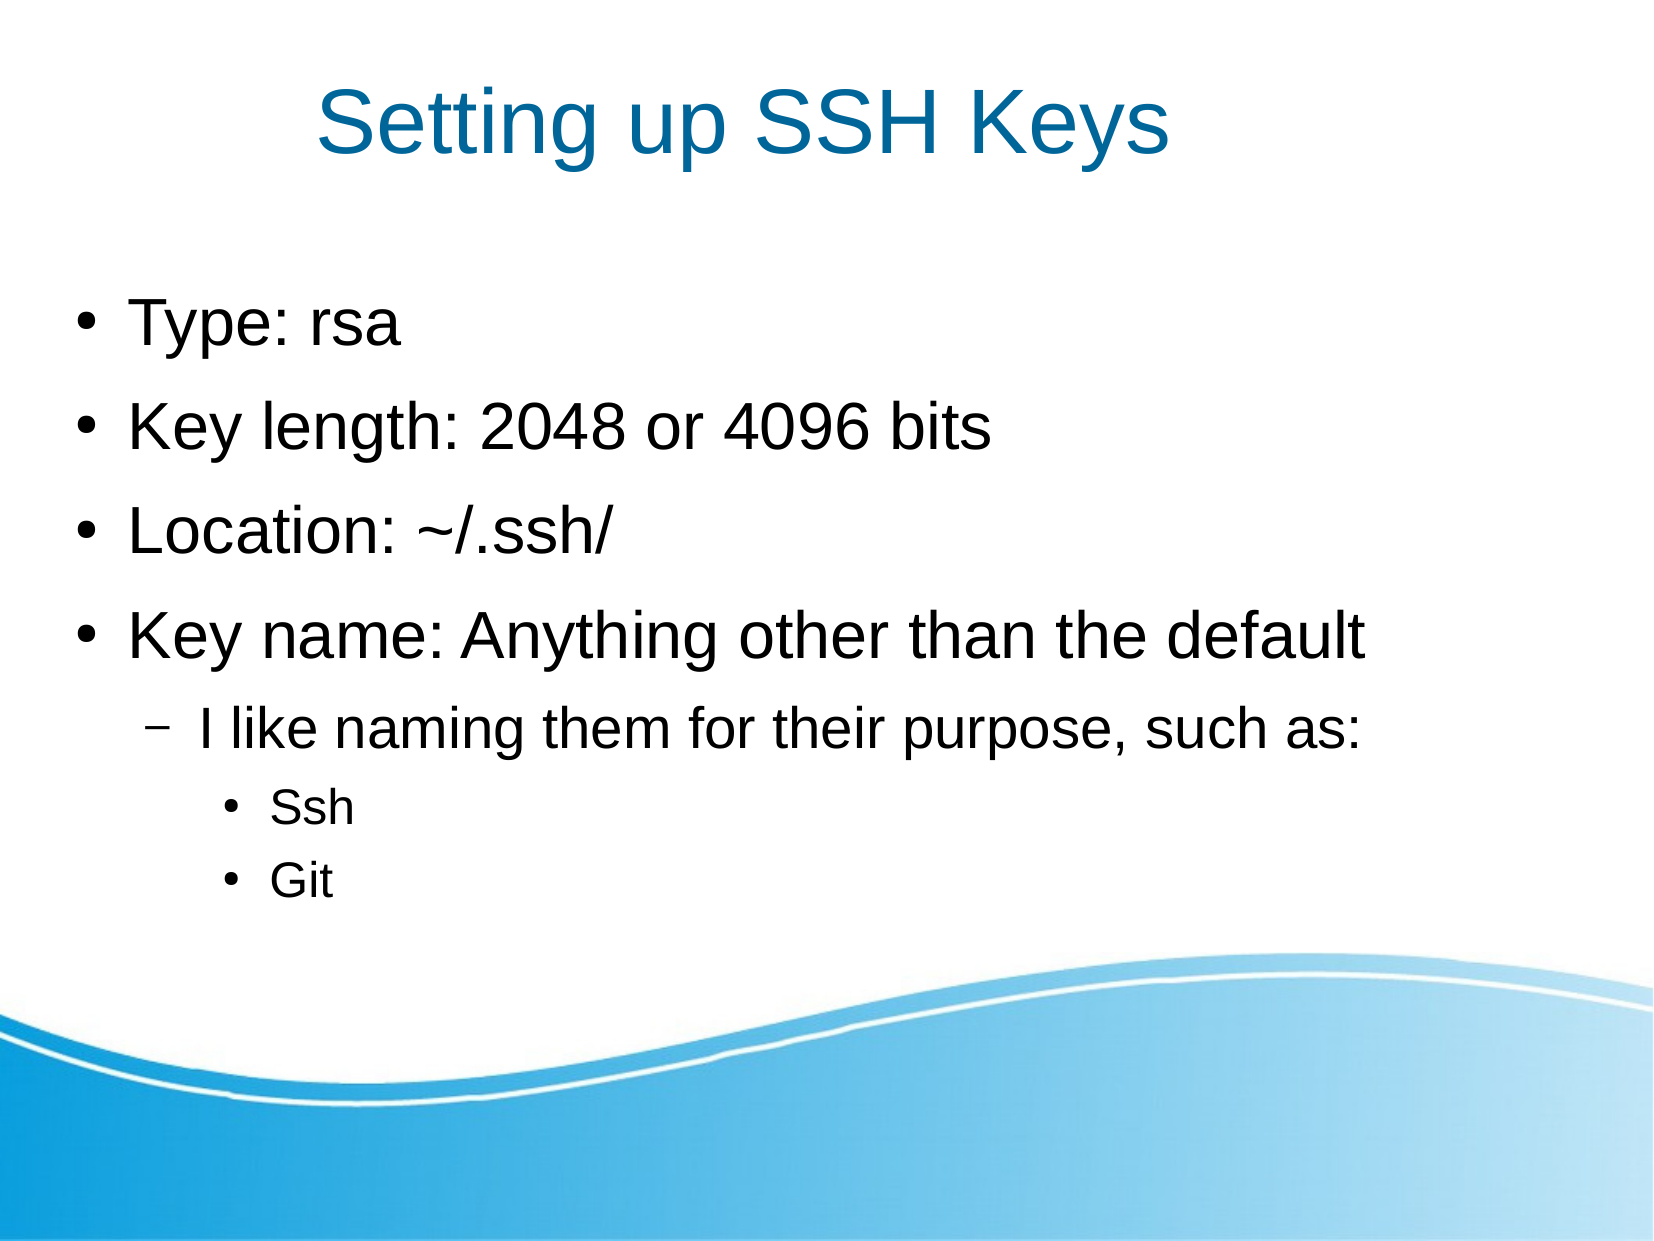

# Setting up SSH Keys
Type: rsa
Key length: 2048 or 4096 bits
Location: ~/.ssh/
Key name: Anything other than the default
I like naming them for their purpose, such as:
Ssh
Git